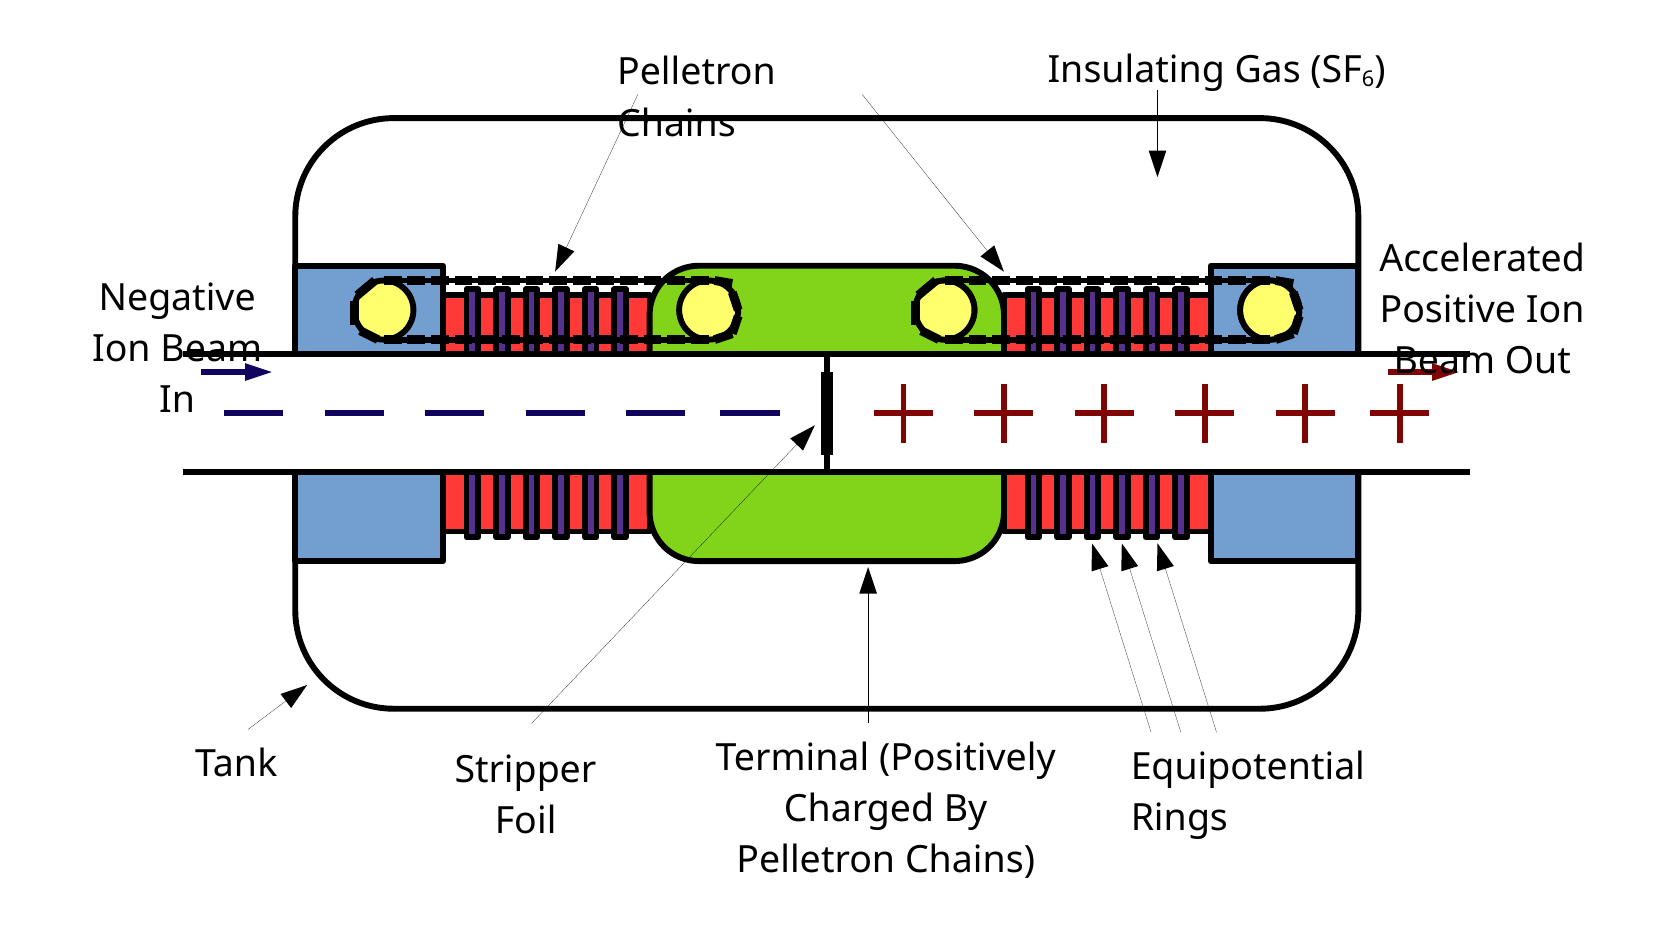

Insulating Gas (SF6)
Pelletron Chains
Accelerated Positive Ion Beam Out
Negative Ion Beam In
Terminal (Positively Charged By Pelletron Chains)
Tank
Equipotential Rings
Stripper Foil